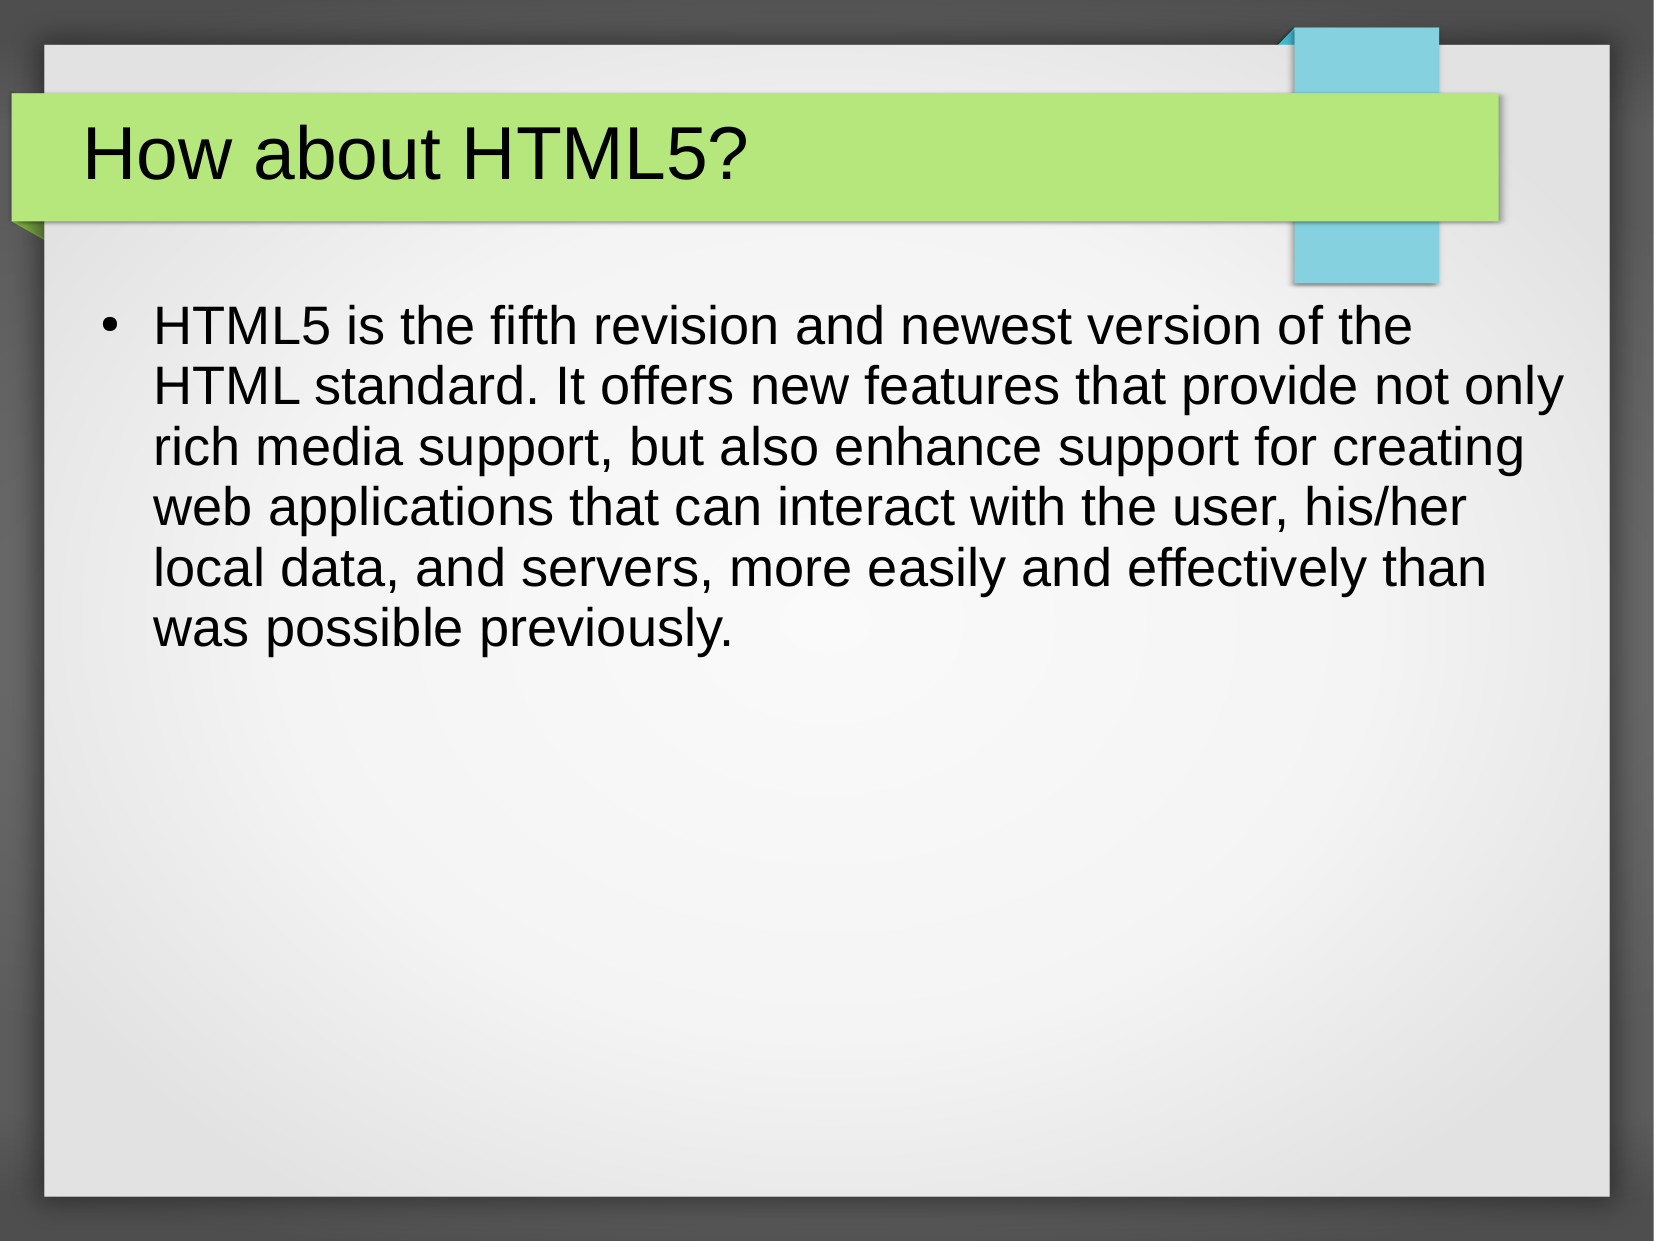

# How about HTML5?
HTML5 is the fifth revision and newest version of the HTML standard. It offers new features that provide not only rich media support, but also enhance support for creating web applications that can interact with the user, his/her local data, and servers, more easily and effectively than was possible previously.